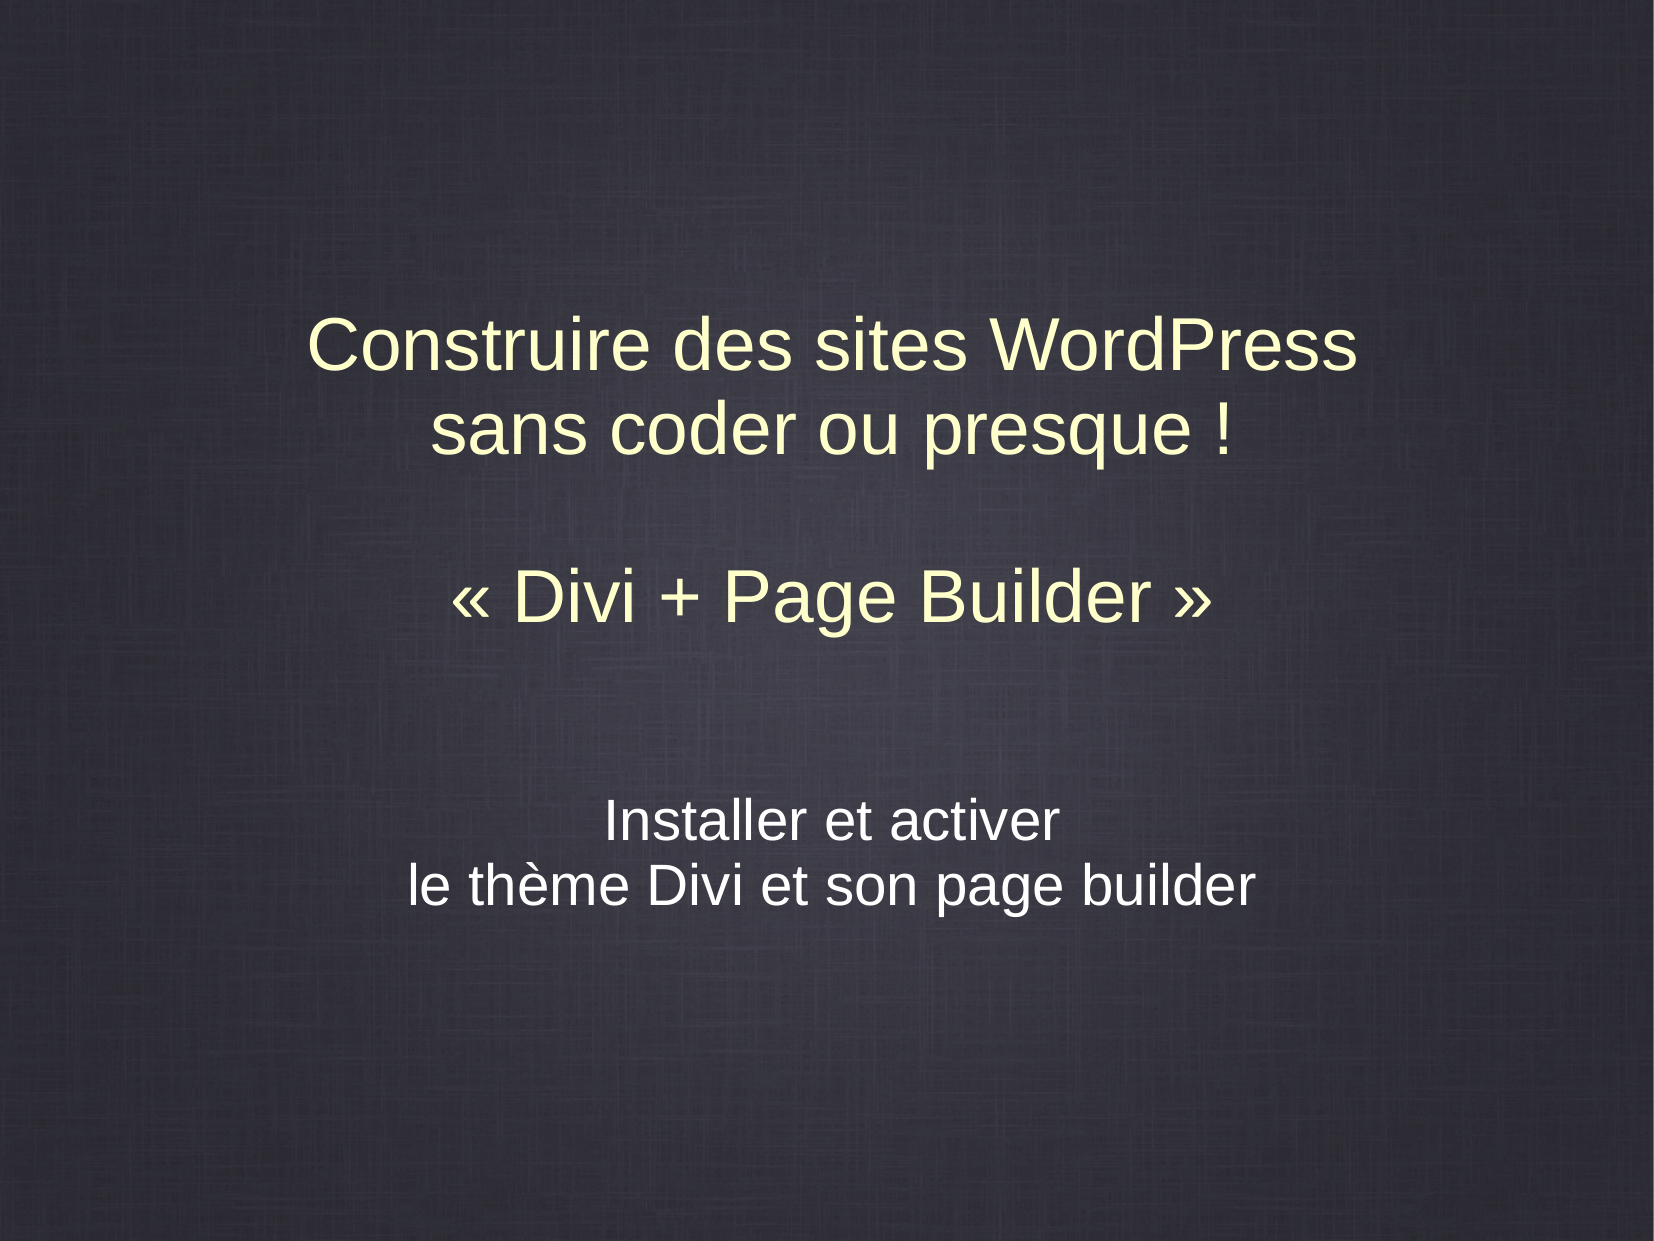

Construire des sites WordPress sans coder ou presque !
« Divi + Page Builder »
Installer et activer
le thème Divi et son page builder